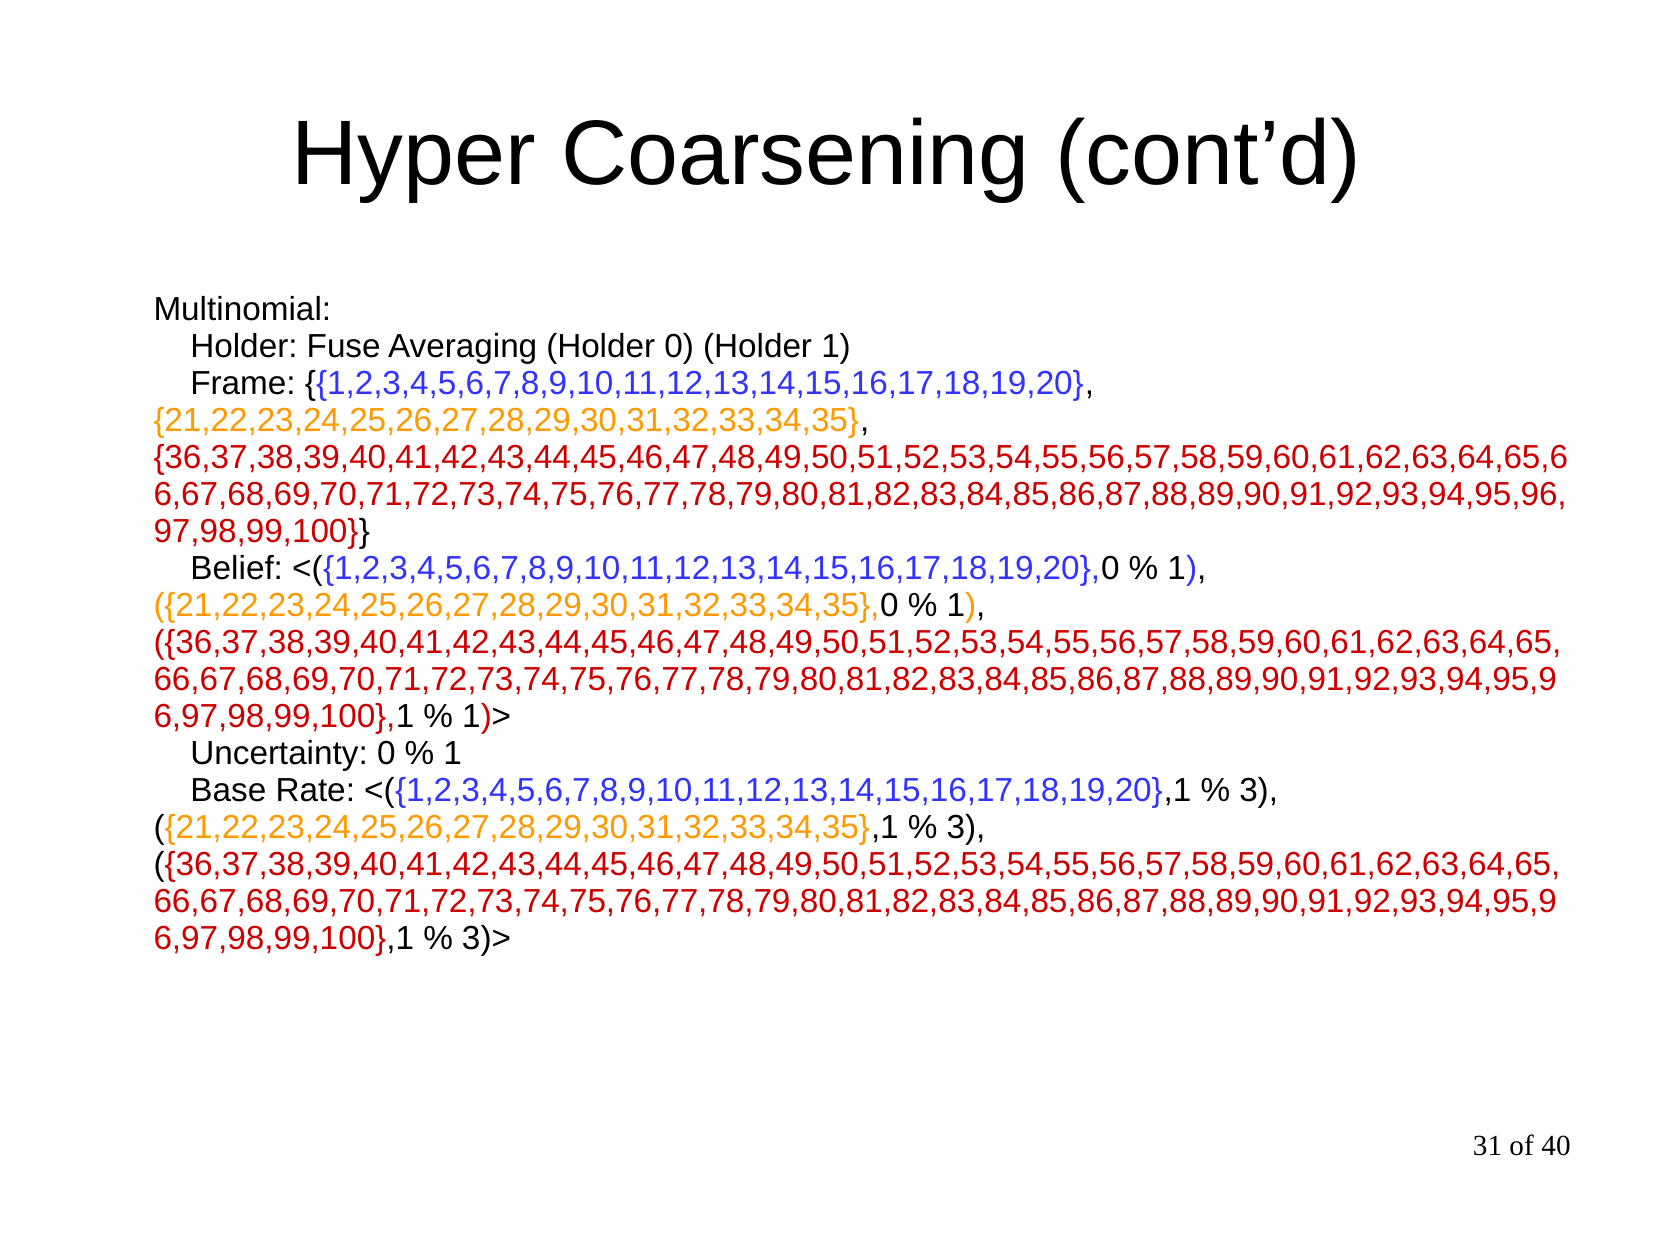

# Hyper Coarsening (cont’d)
Multinomial:
 Holder: Fuse Averaging (Holder 0) (Holder 1)
 Frame: {{1,2,3,4,5,6,7,8,9,10,11,12,13,14,15,16,17,18,19,20}, {21,22,23,24,25,26,27,28,29,30,31,32,33,34,35},{36,37,38,39,40,41,42,43,44,45,46,47,48,49,50,51,52,53,54,55,56,57,58,59,60,61,62,63,64,65,66,67,68,69,70,71,72,73,74,75,76,77,78,79,80,81,82,83,84,85,86,87,88,89,90,91,92,93,94,95,96,97,98,99,100}}
 Belief: <({1,2,3,4,5,6,7,8,9,10,11,12,13,14,15,16,17,18,19,20},0 % 1),({21,22,23,24,25,26,27,28,29,30,31,32,33,34,35},0 % 1),({36,37,38,39,40,41,42,43,44,45,46,47,48,49,50,51,52,53,54,55,56,57,58,59,60,61,62,63,64,65,66,67,68,69,70,71,72,73,74,75,76,77,78,79,80,81,82,83,84,85,86,87,88,89,90,91,92,93,94,95,96,97,98,99,100},1 % 1)>
 Uncertainty: 0 % 1
 Base Rate: <({1,2,3,4,5,6,7,8,9,10,11,12,13,14,15,16,17,18,19,20},1 % 3),({21,22,23,24,25,26,27,28,29,30,31,32,33,34,35},1 % 3),({36,37,38,39,40,41,42,43,44,45,46,47,48,49,50,51,52,53,54,55,56,57,58,59,60,61,62,63,64,65,66,67,68,69,70,71,72,73,74,75,76,77,78,79,80,81,82,83,84,85,86,87,88,89,90,91,92,93,94,95,96,97,98,99,100},1 % 3)>
31